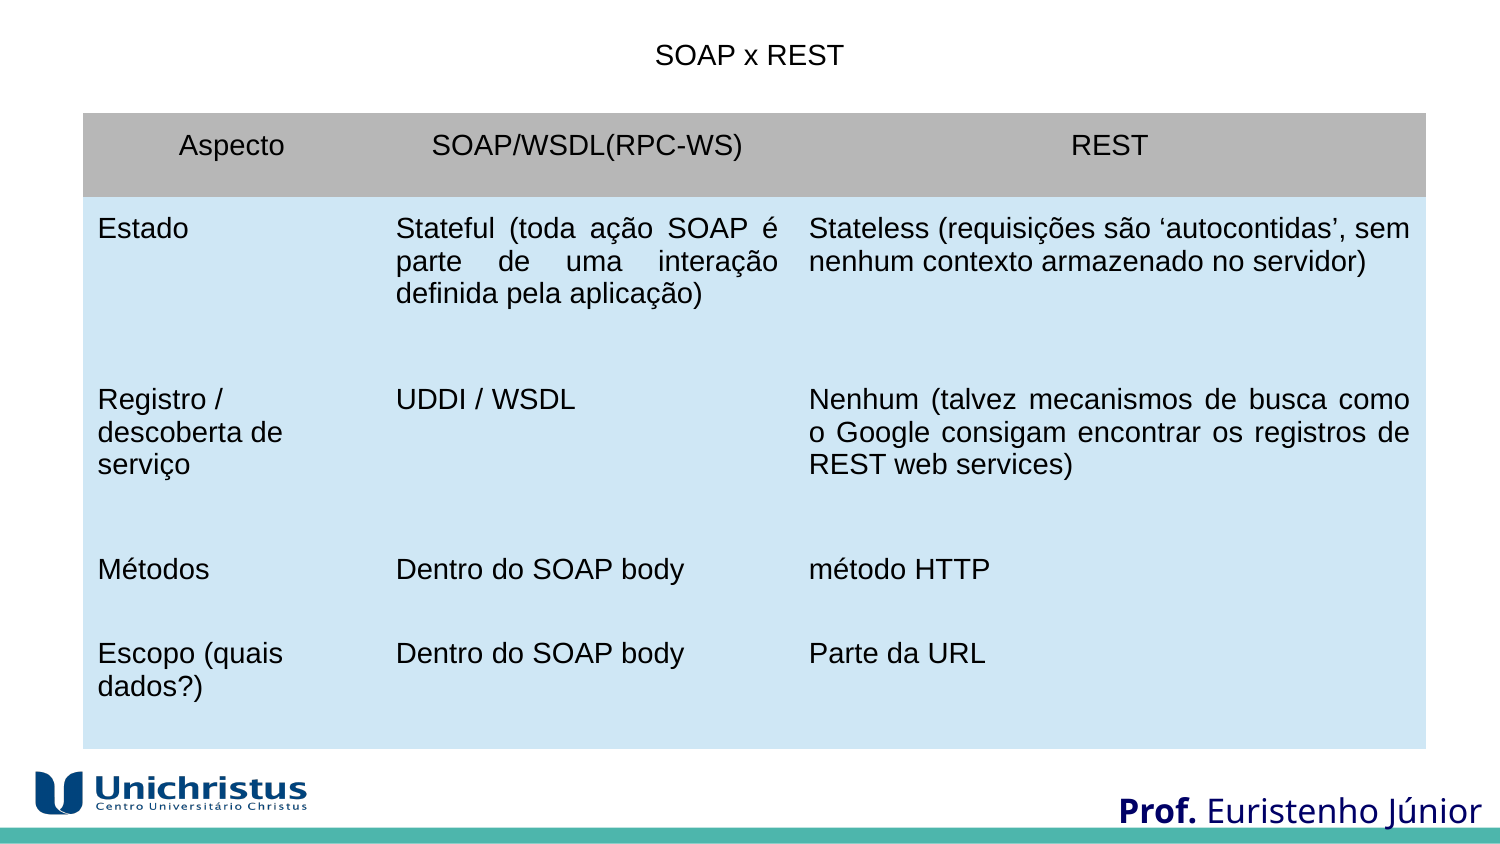

# SOAP x REST
| Aspecto | SOAP/WSDL(RPC-WS) | REST |
| --- | --- | --- |
| Estado | Stateful (toda ação SOAP é parte de uma interação definida pela aplicação) | Stateless (requisições são ‘autocontidas’, sem nenhum contexto armazenado no servidor) |
| Registro / descoberta de serviço | UDDI / WSDL | Nenhum (talvez mecanismos de busca como o Google consigam encontrar os registros de REST web services) |
| Métodos | Dentro do SOAP body | método HTTP |
| Escopo (quais dados?) | Dentro do SOAP body | Parte da URL |
Prof. Euristenho Júnior